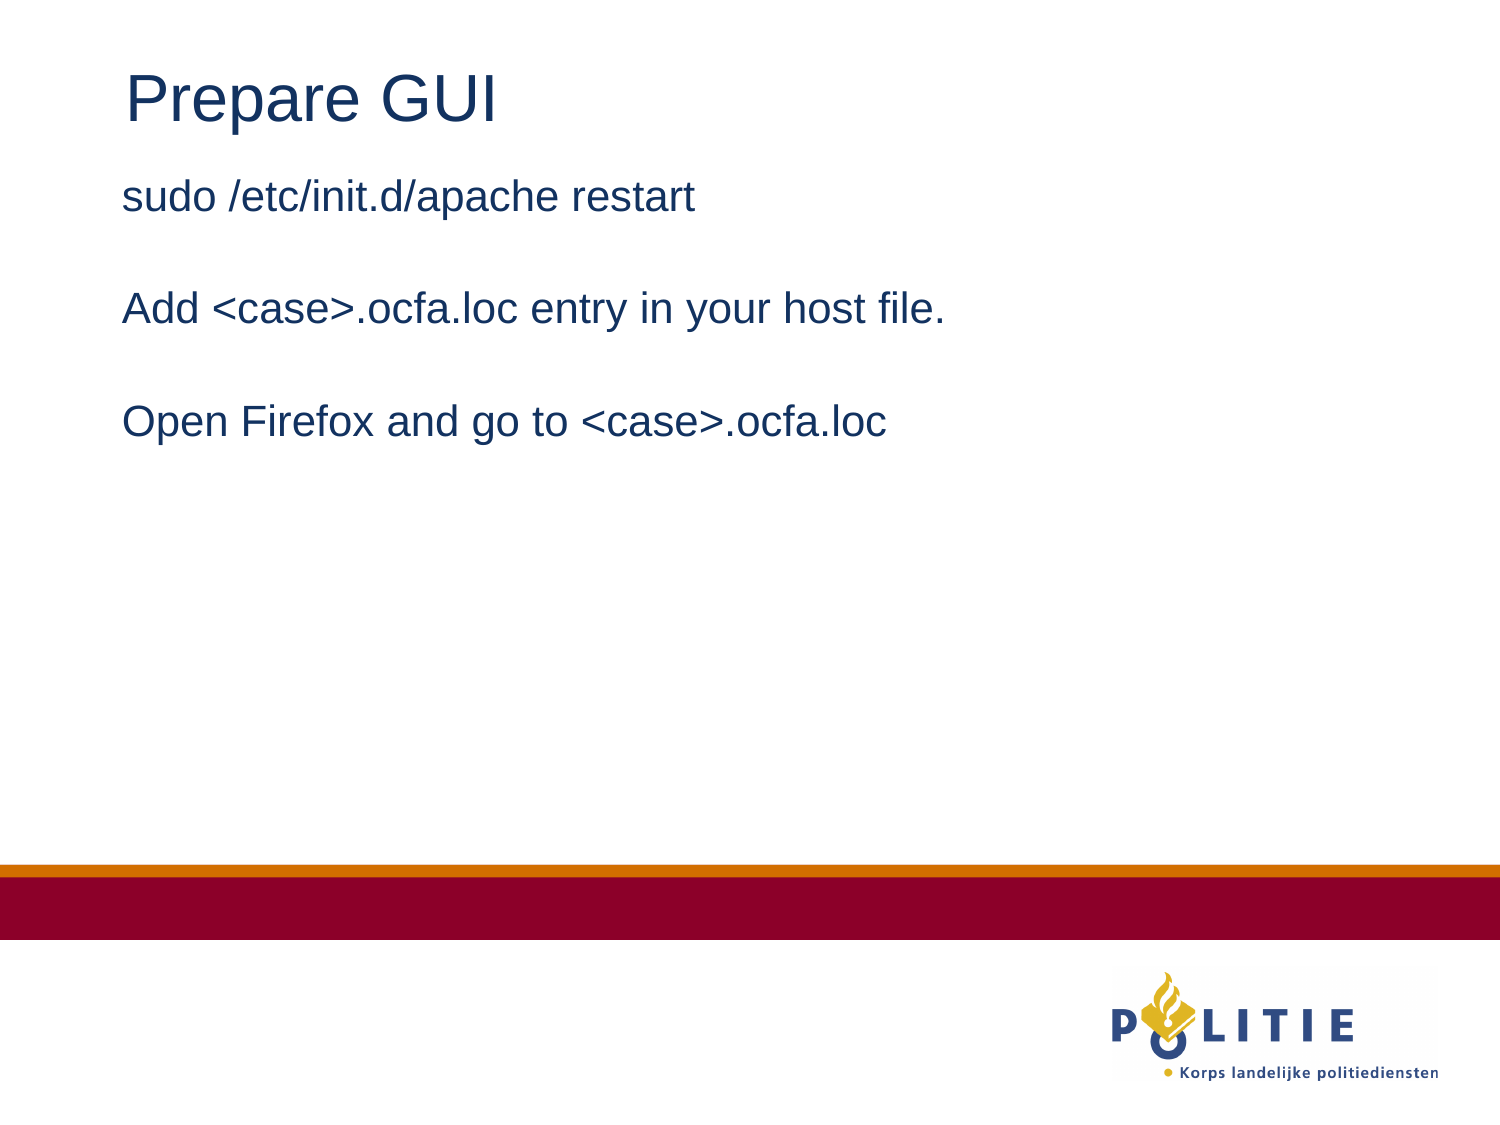

# Prepare GUI
sudo /etc/init.d/apache restart
Add <case>.ocfa.loc entry in your host file.
Open Firefox and go to <case>.ocfa.loc